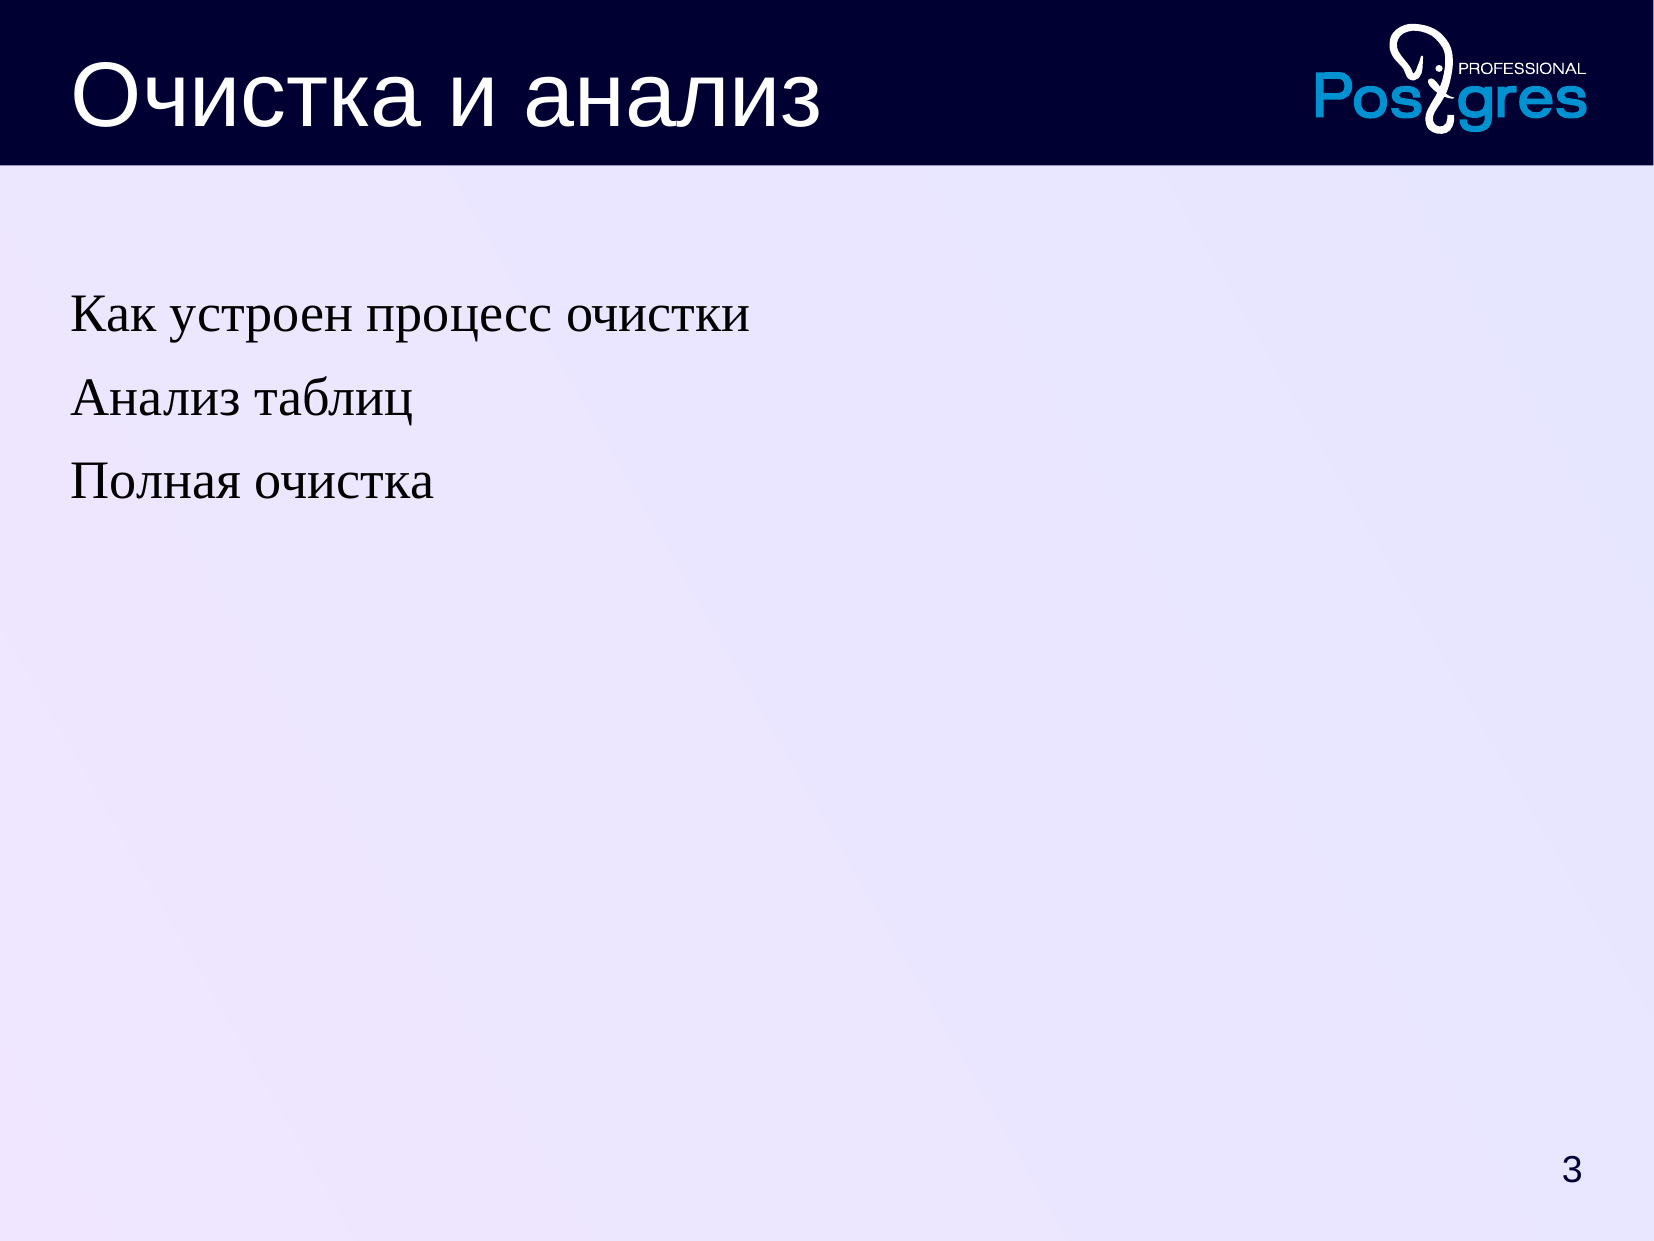

# Очистка и анализ
Как устроен процесс очистки
Анализ таблиц
Полная очистка